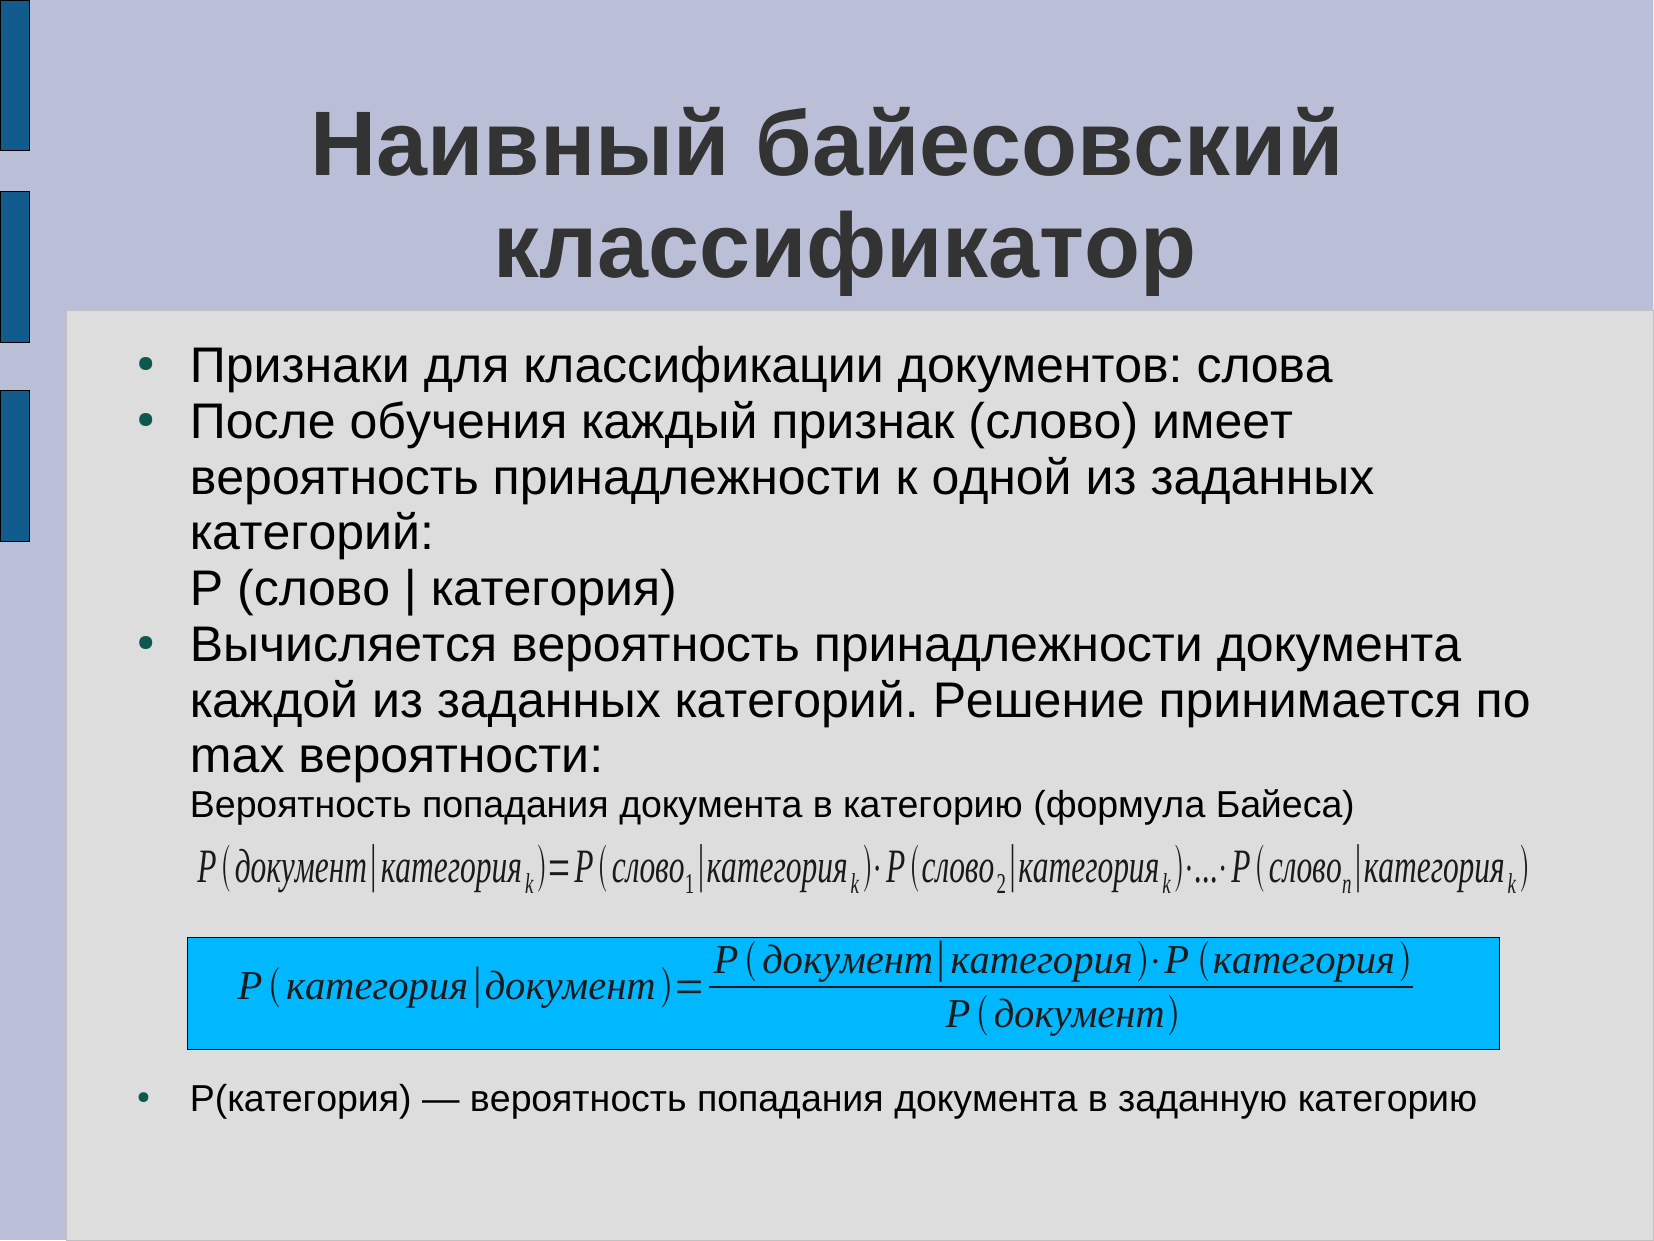

# Наивный байесовский классификатор
Признаки для классификации документов: слова
После обучения каждый признак (слово) имеет вероятность принадлежности к одной из заданных категорий:
Р (слово | категория)
Вычисляется вероятность принадлежности документа каждой из заданных категорий. Решение принимается по max вероятности:
Вероятность попадания документа в категорию (формула Байеса)
Р(категория) — вероятность попадания документа в заданную категорию